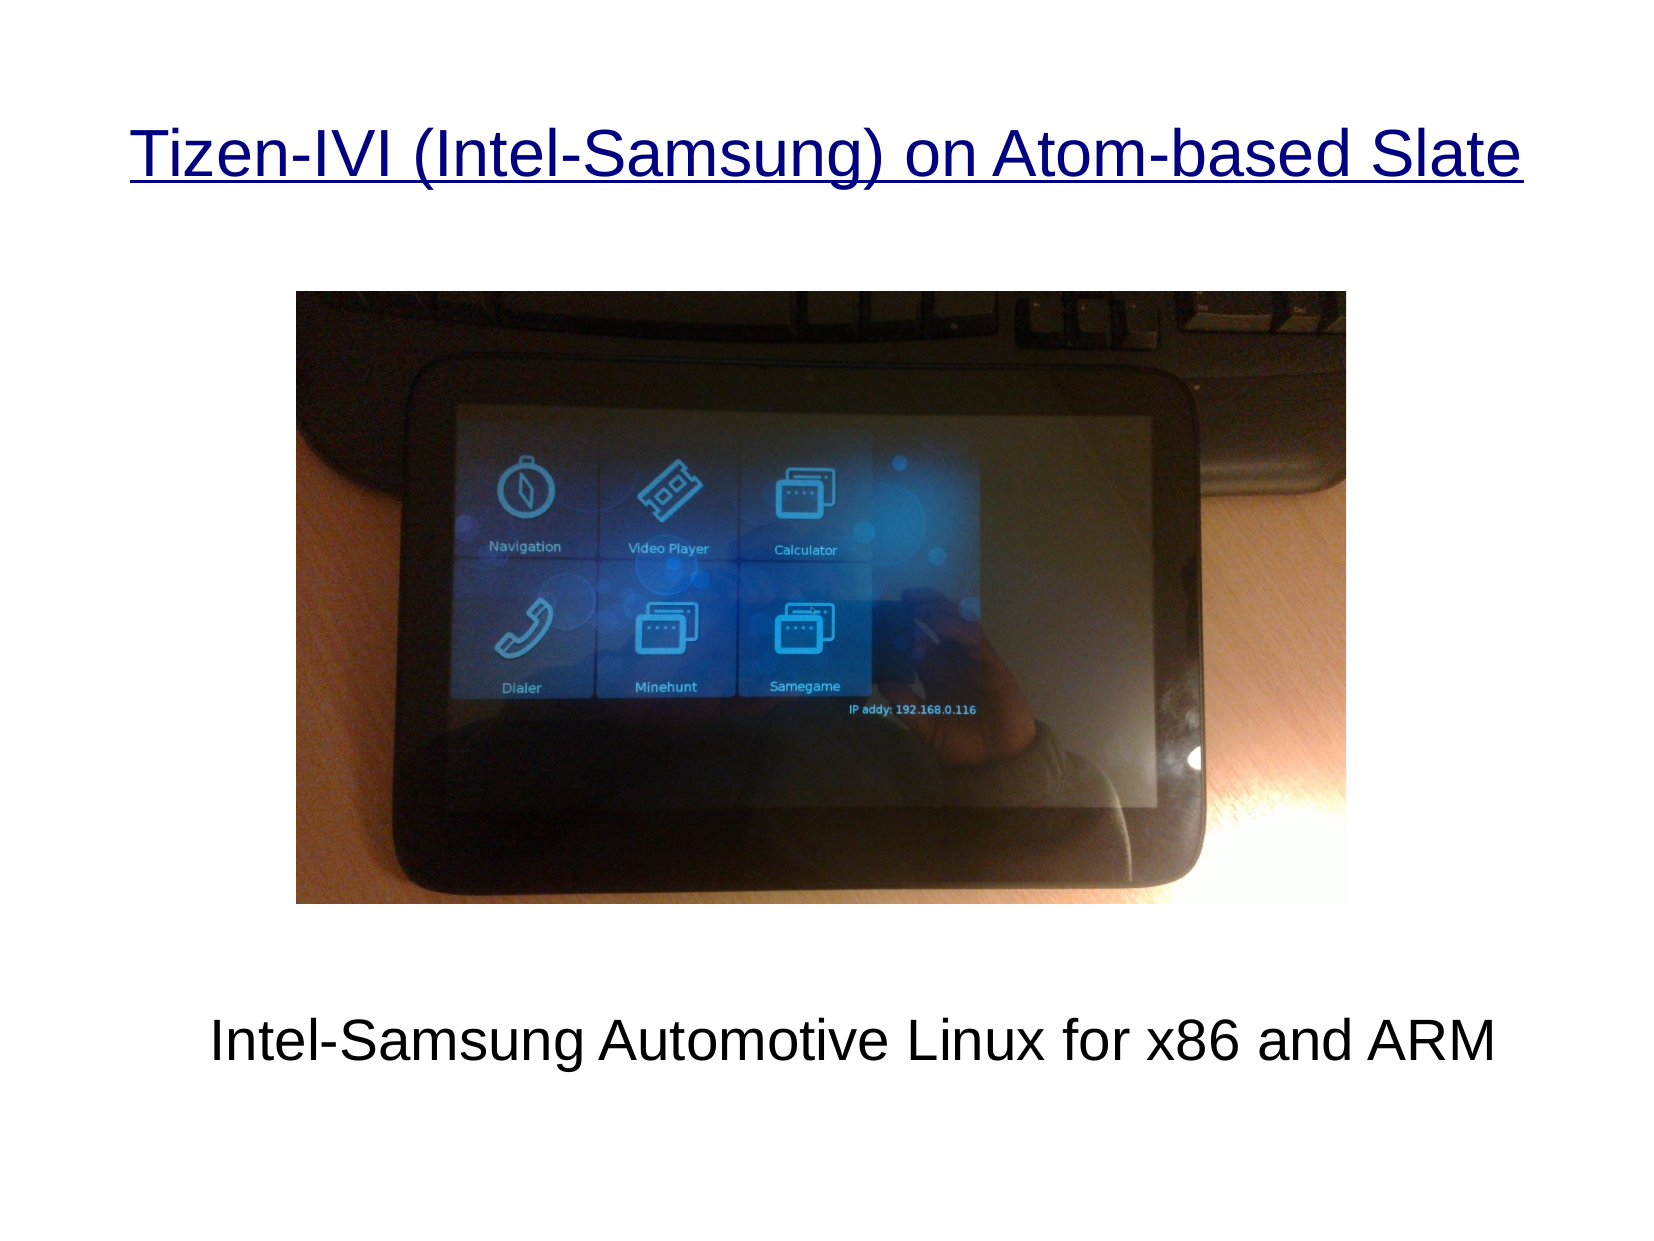

# Tizen-IVI (Intel-Samsung) on Atom-based Slate
Intel-Samsung Automotive Linux for x86 and ARM